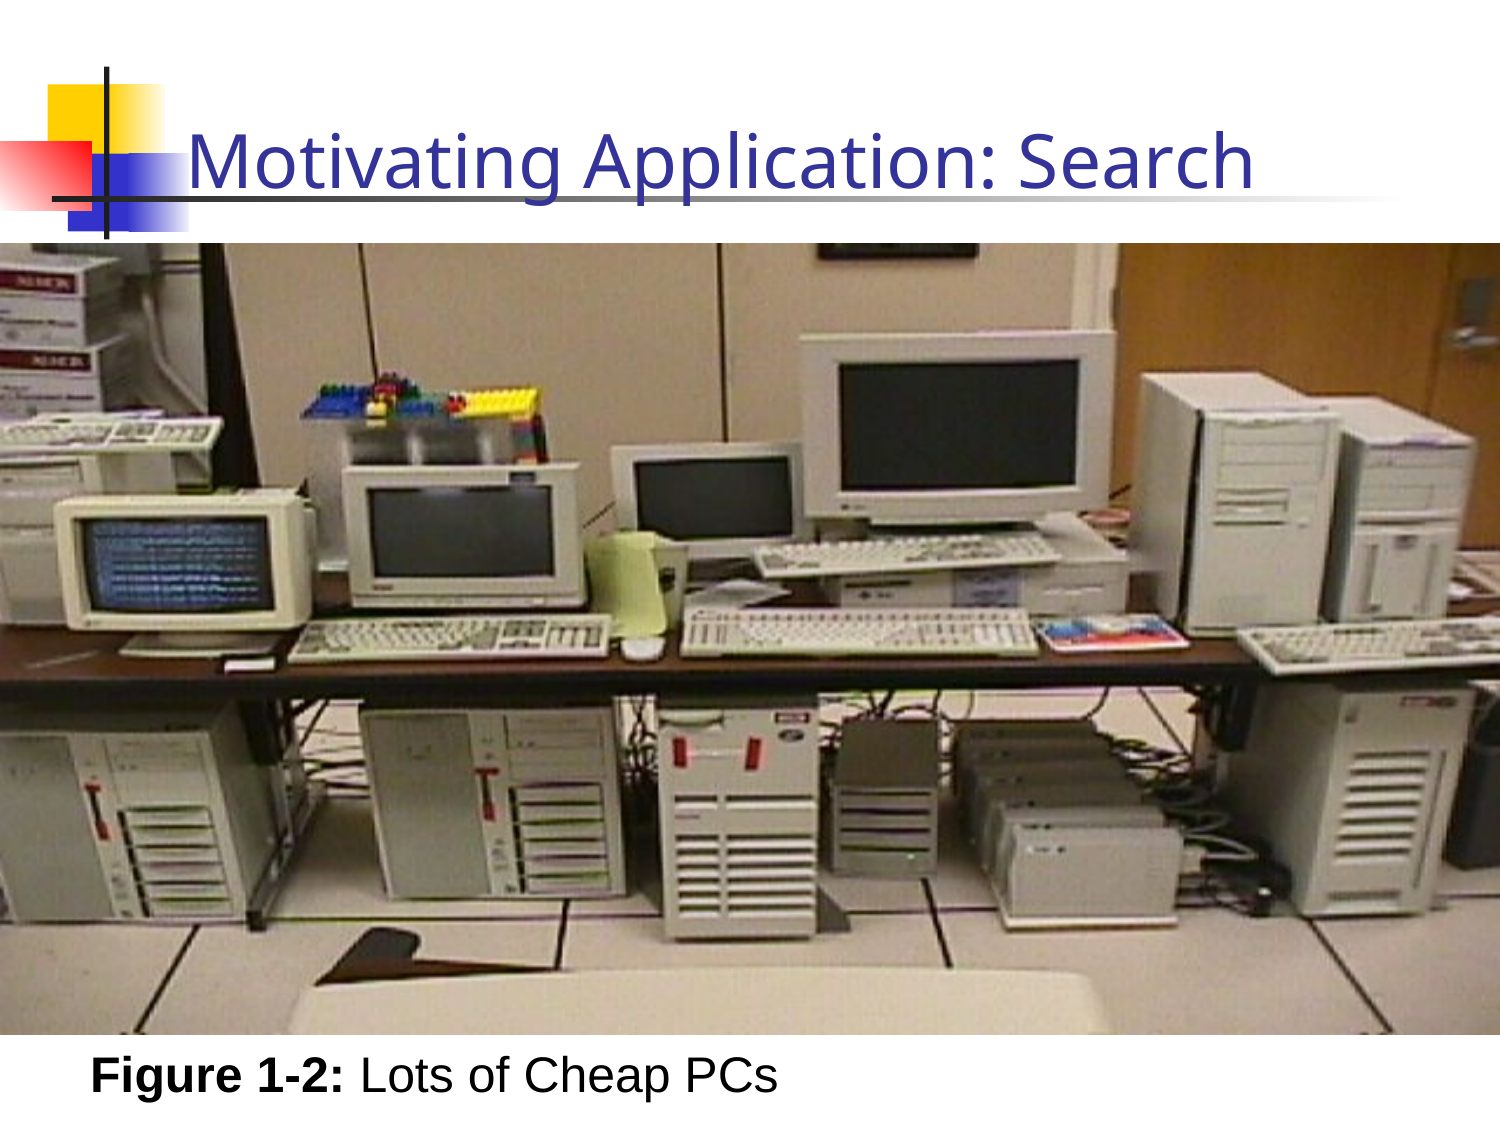

Motivating Application: Search
Figure 1-2: Lots of Cheap PCs